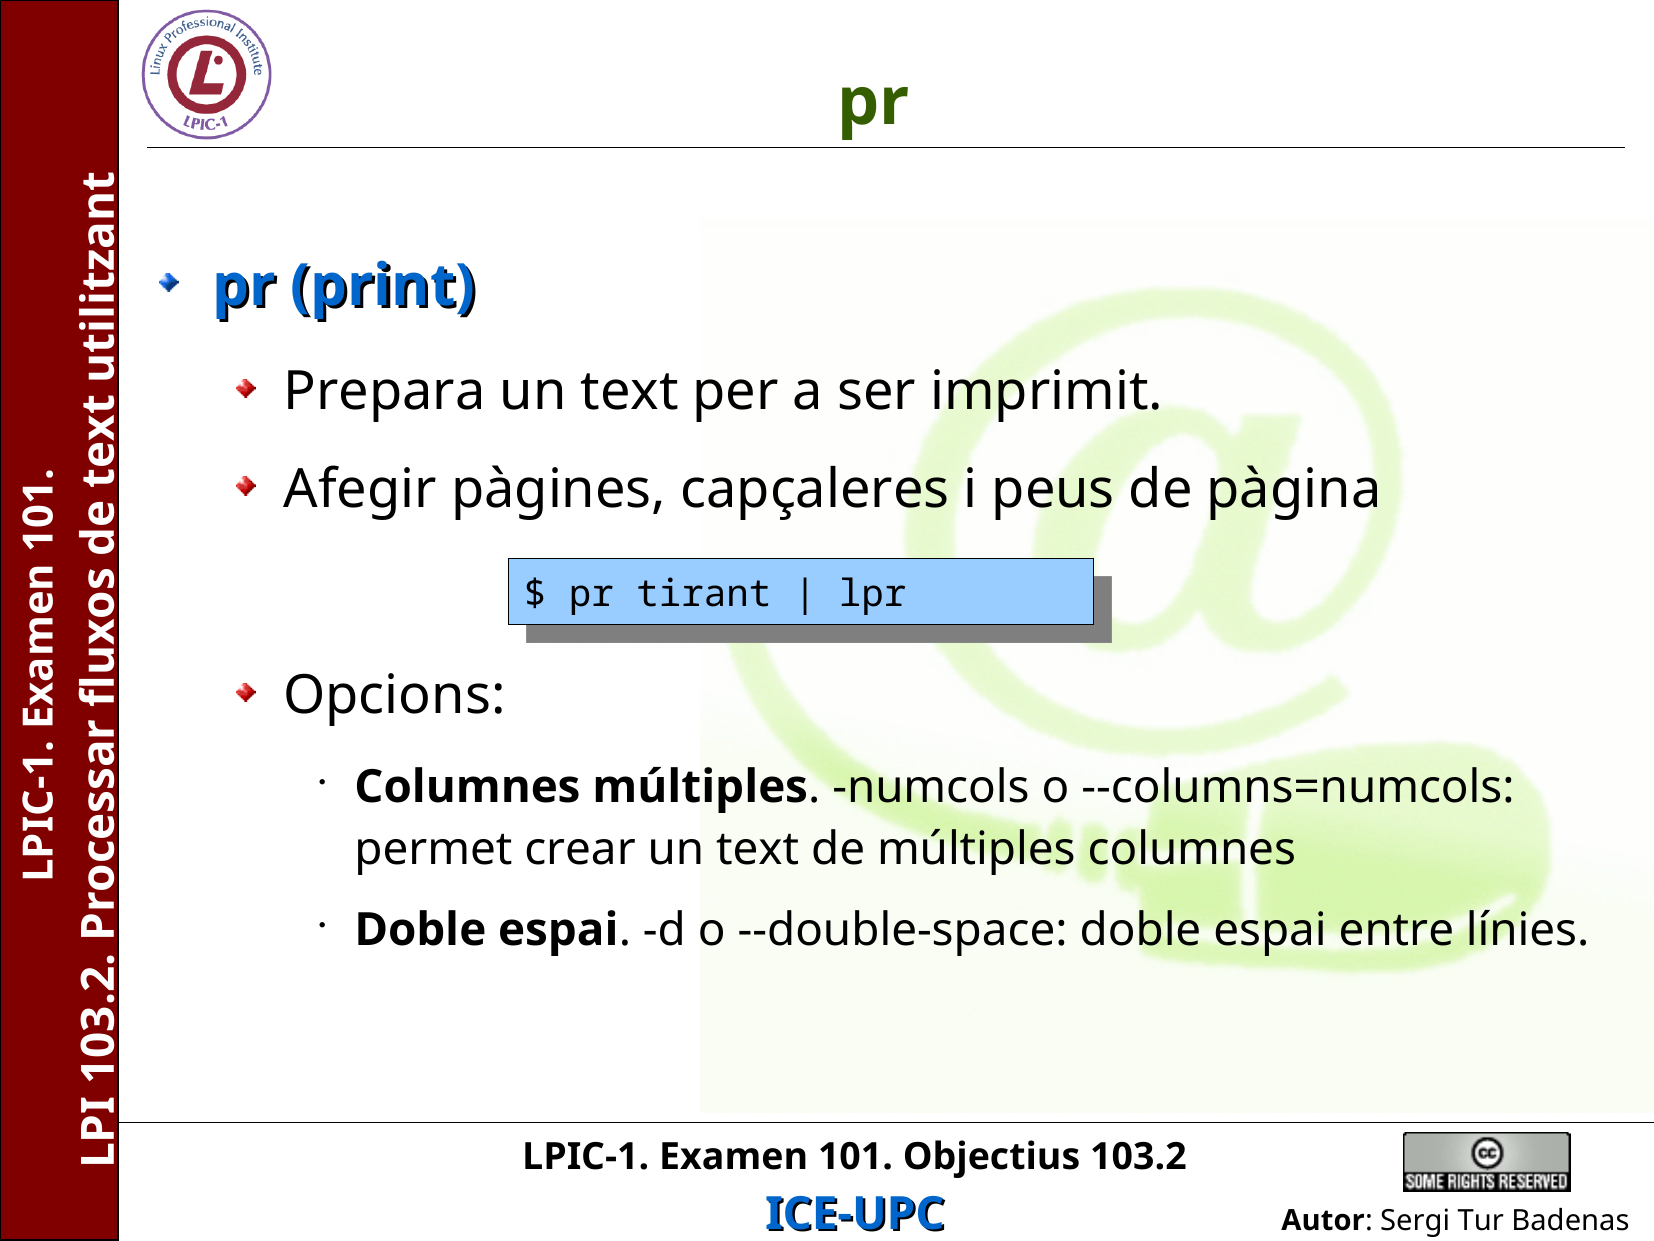

# pr
pr (print)
Prepara un text per a ser imprimit.
Afegir pàgines, capçaleres i peus de pàgina
Opcions:
Columnes múltiples. -numcols o --columns=numcols: permet crear un text de múltiples columnes
Doble espai. -d o --double-space: doble espai entre línies.
$ pr tirant | lpr